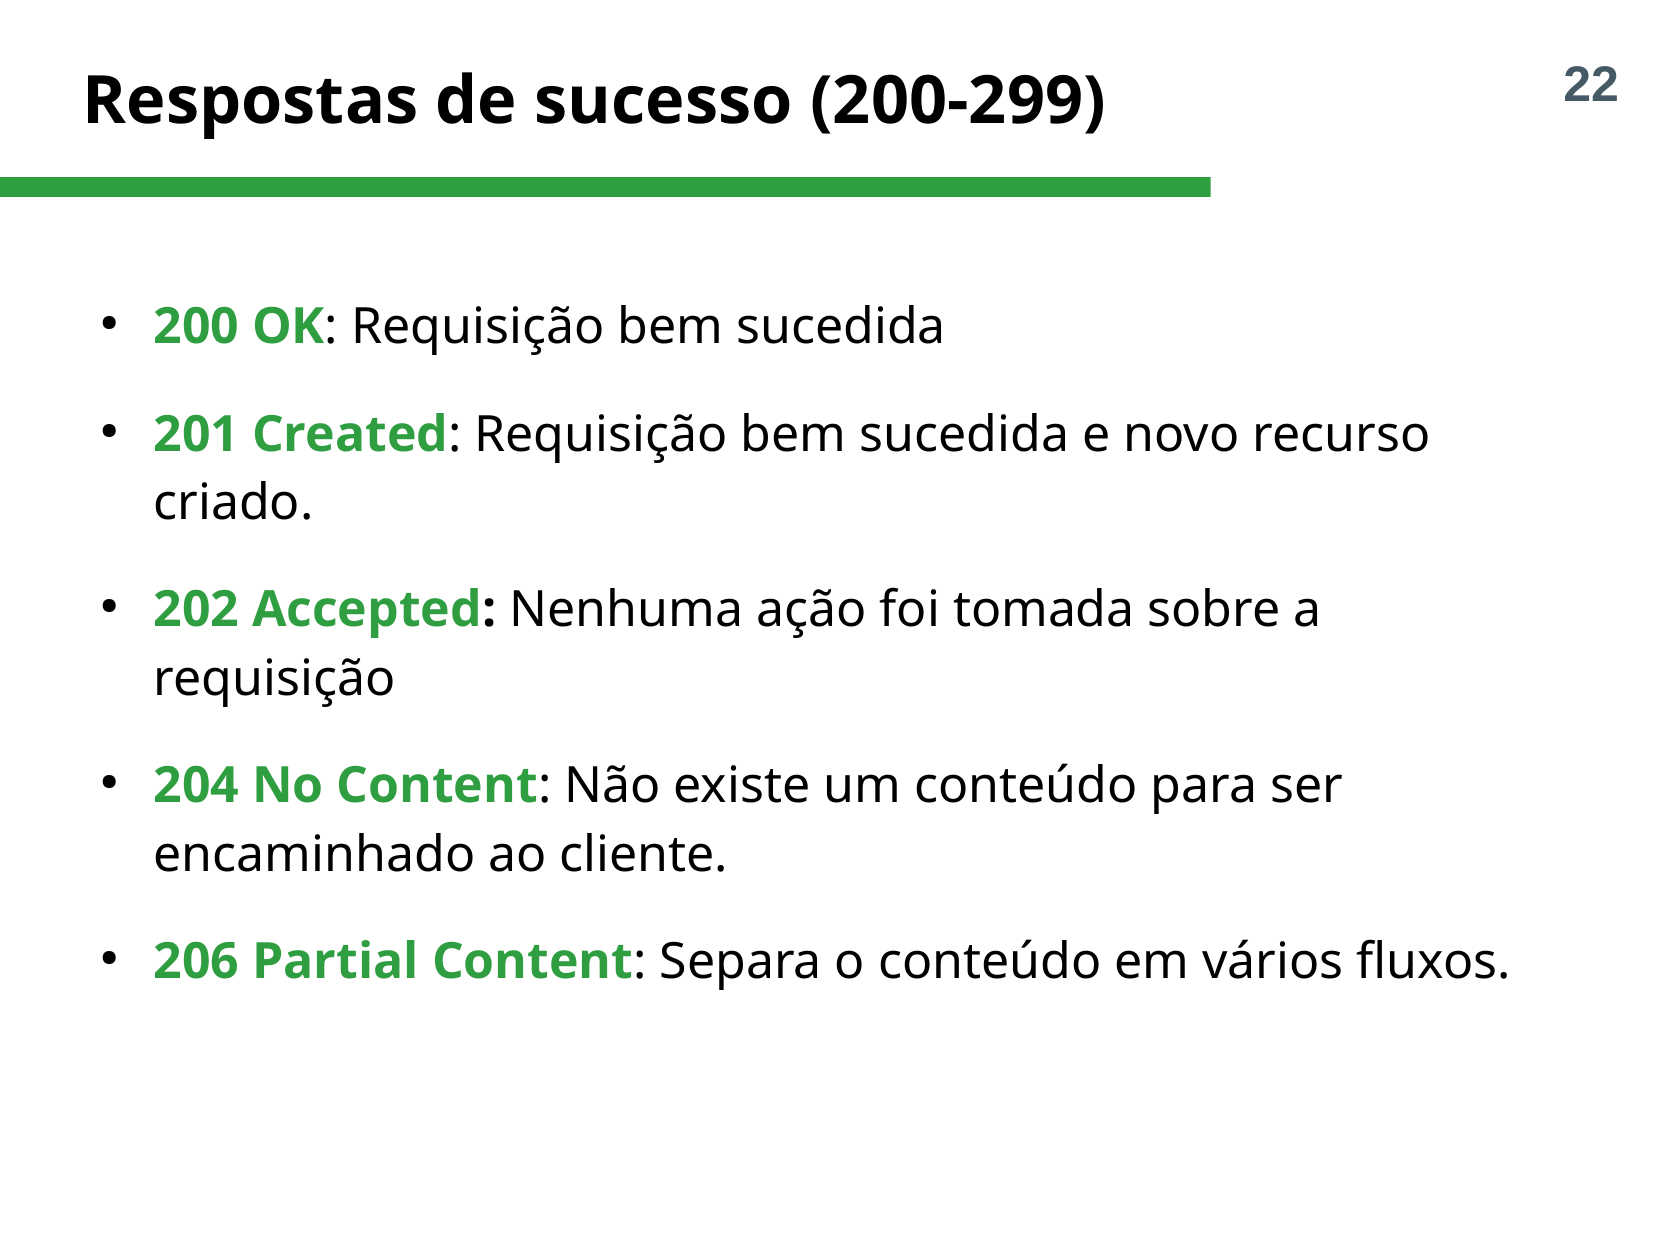

# Respostas de sucesso (200-299)
200 OK: Requisição bem sucedida
201 Created: Requisição bem sucedida e novo recurso criado.
202 Accepted: Nenhuma ação foi tomada sobre a requisição
204 No Content: Não existe um conteúdo para ser encaminhado ao cliente.
206 Partial Content: Separa o conteúdo em vários fluxos.